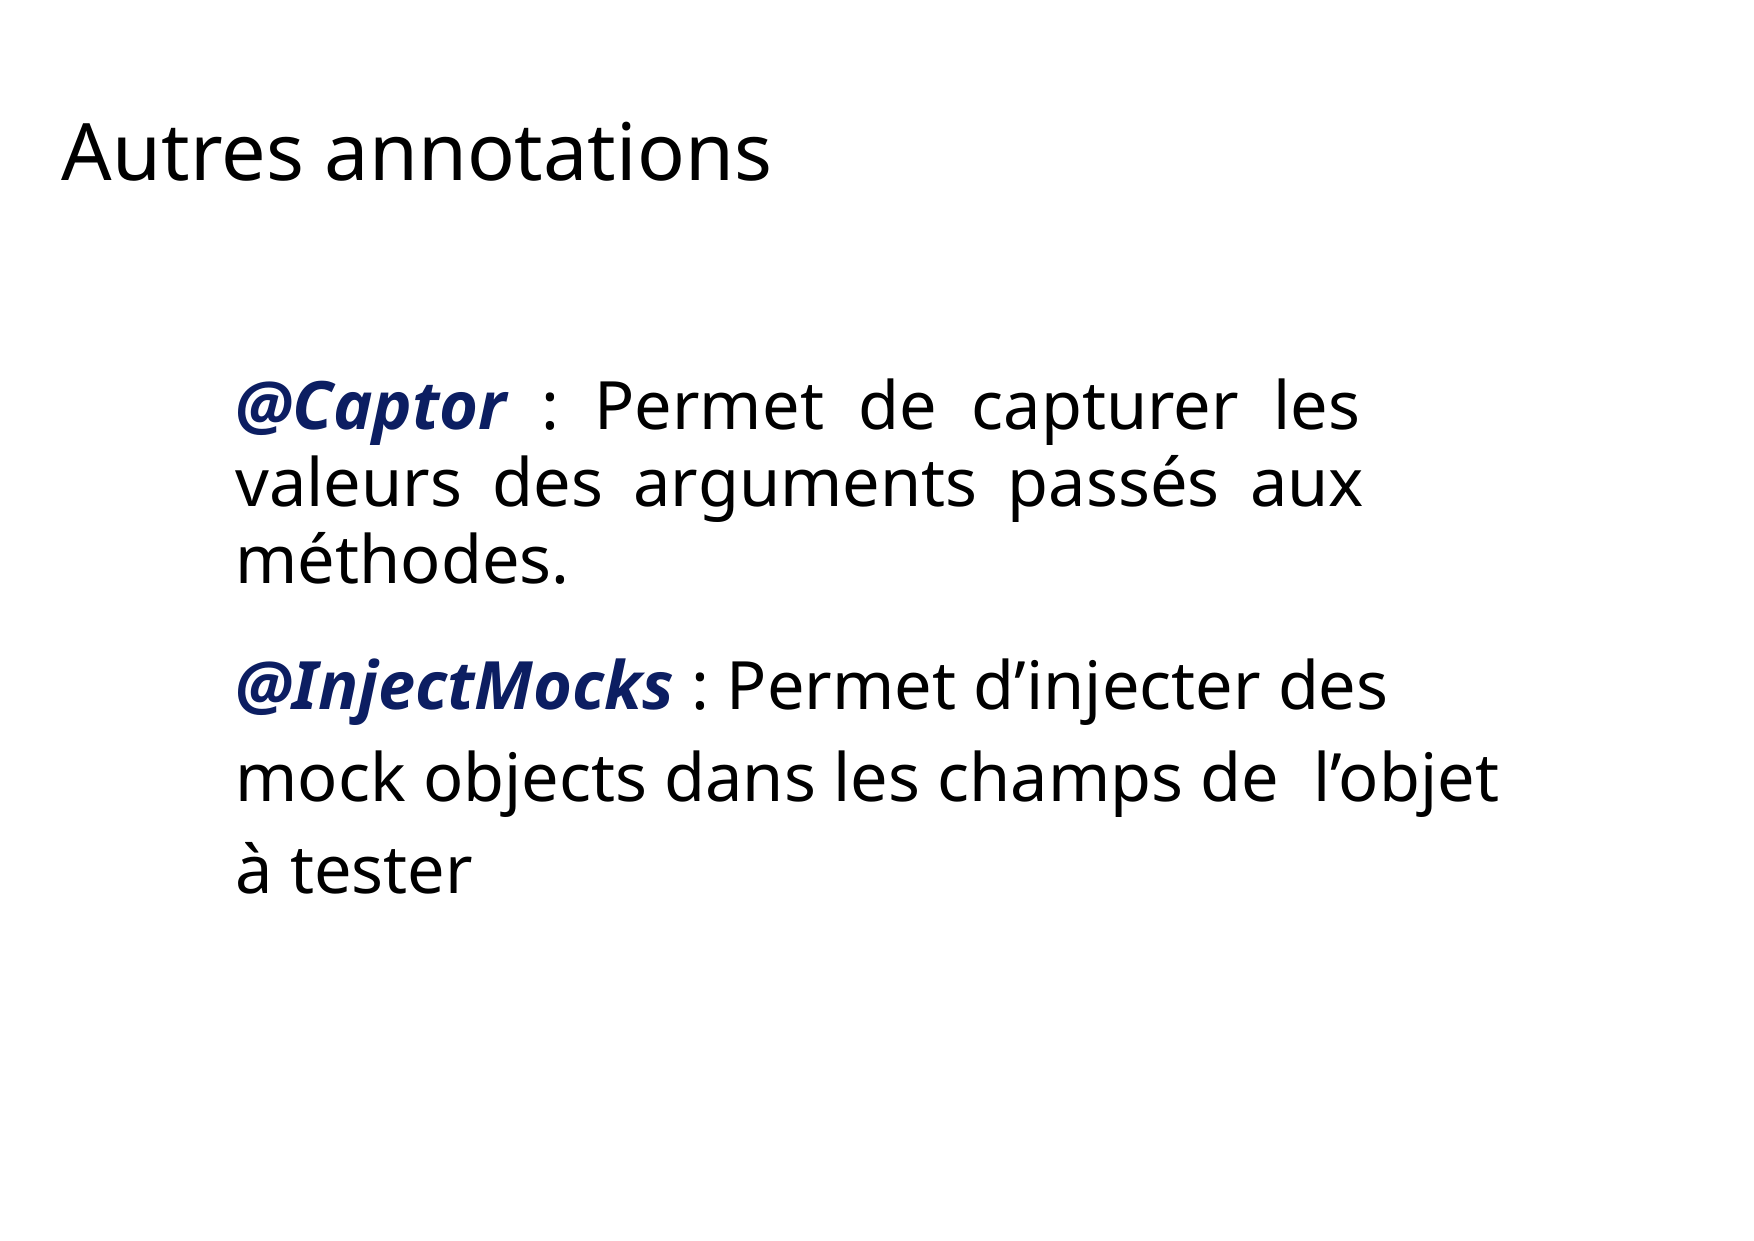

# Autres annotations
@Captor : Permet de capturer les valeurs des arguments passés aux méthodes.
@InjectMocks : Permet d’injecter des mock objects dans les champs de l’objet à tester